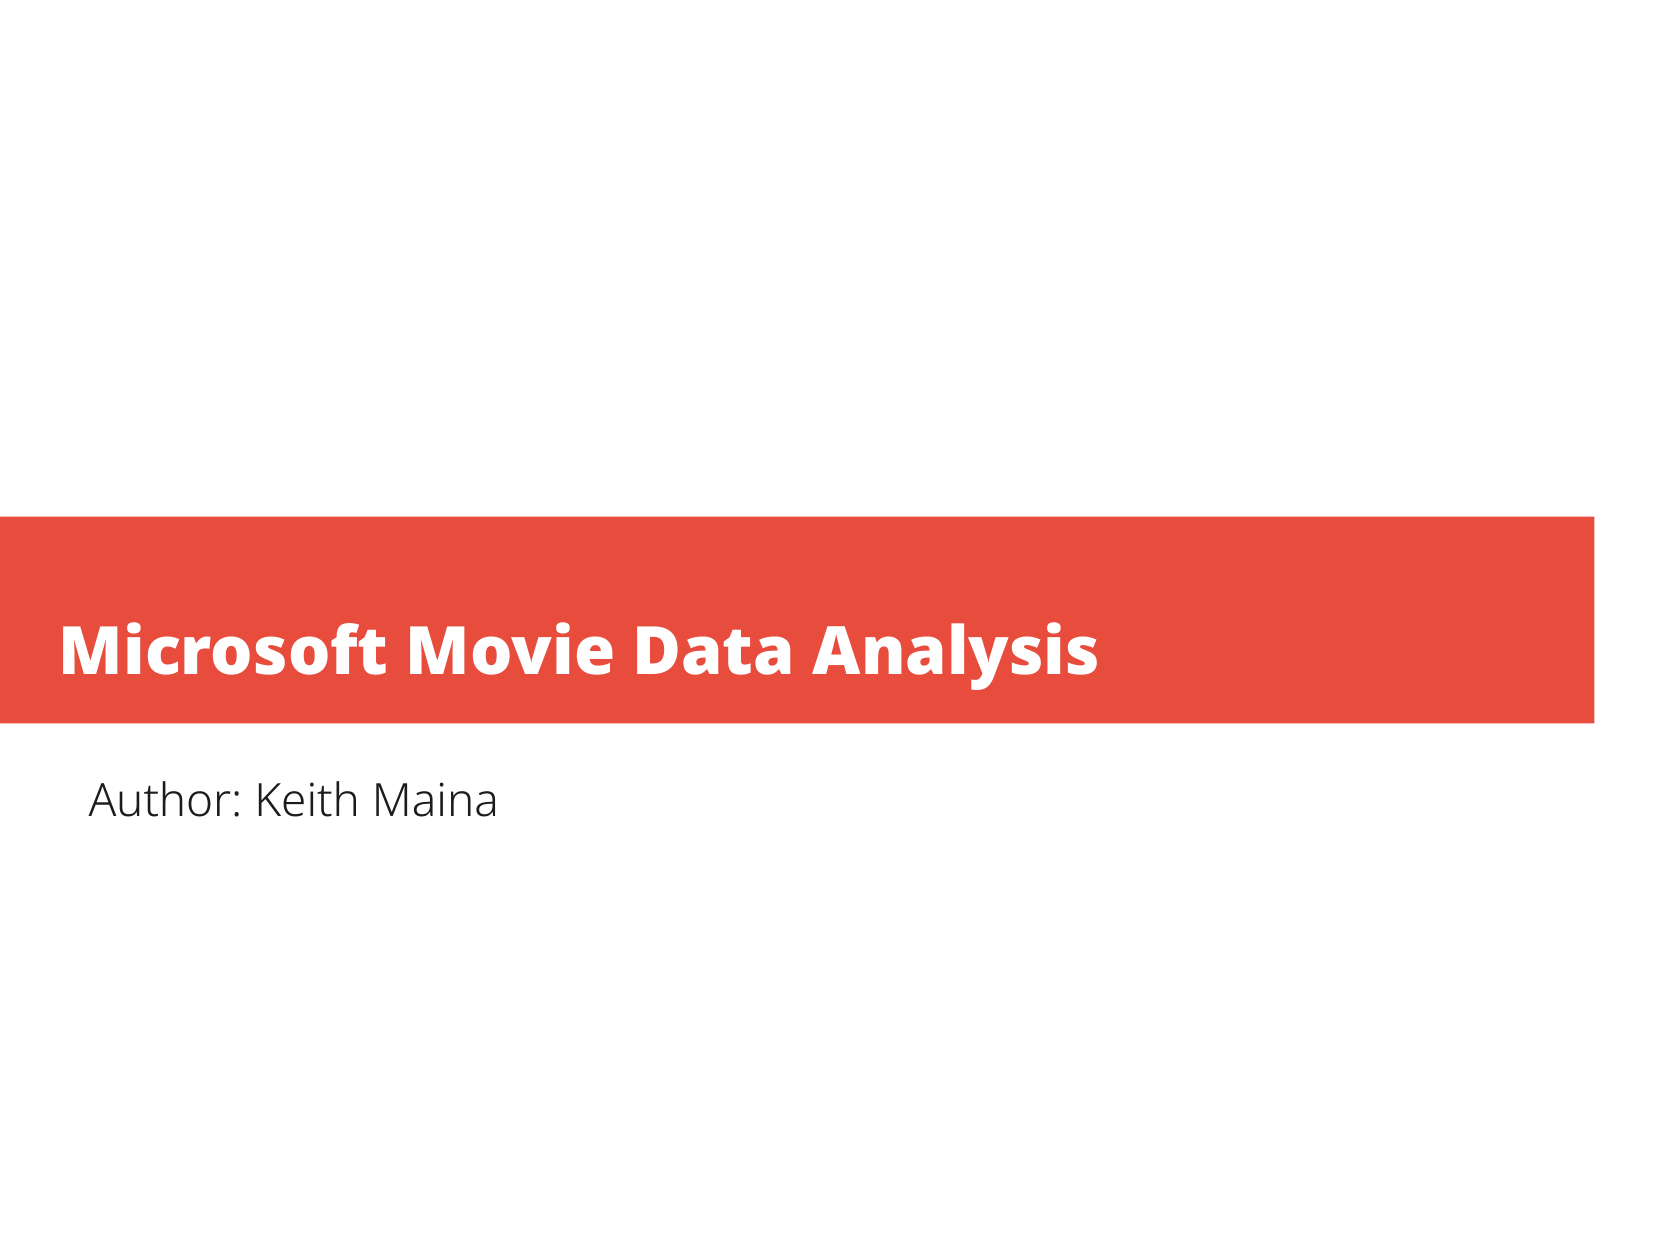

# Microsoft Movie Data Analysis
Author: Keith Maina